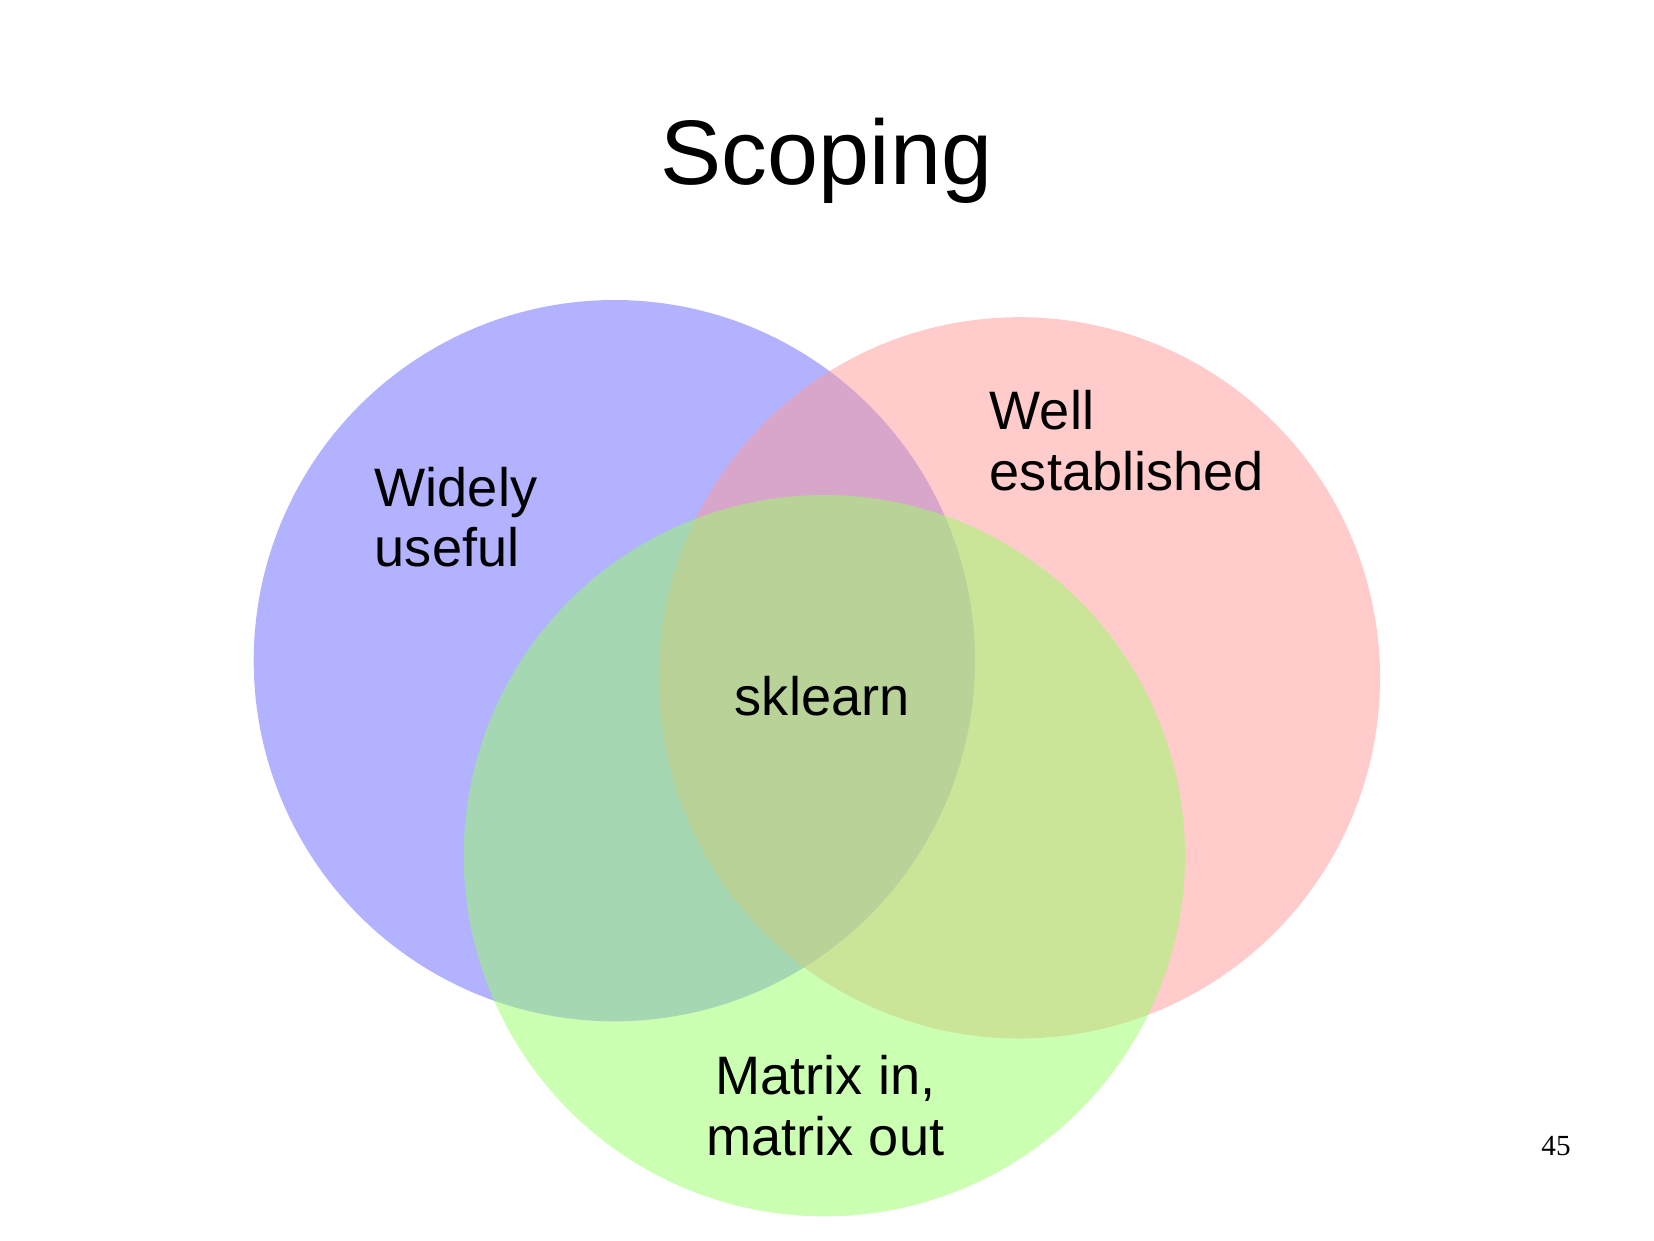

# Scoping
Well established
Widely
useful
sklearn
Matrix in,
matrix out
45